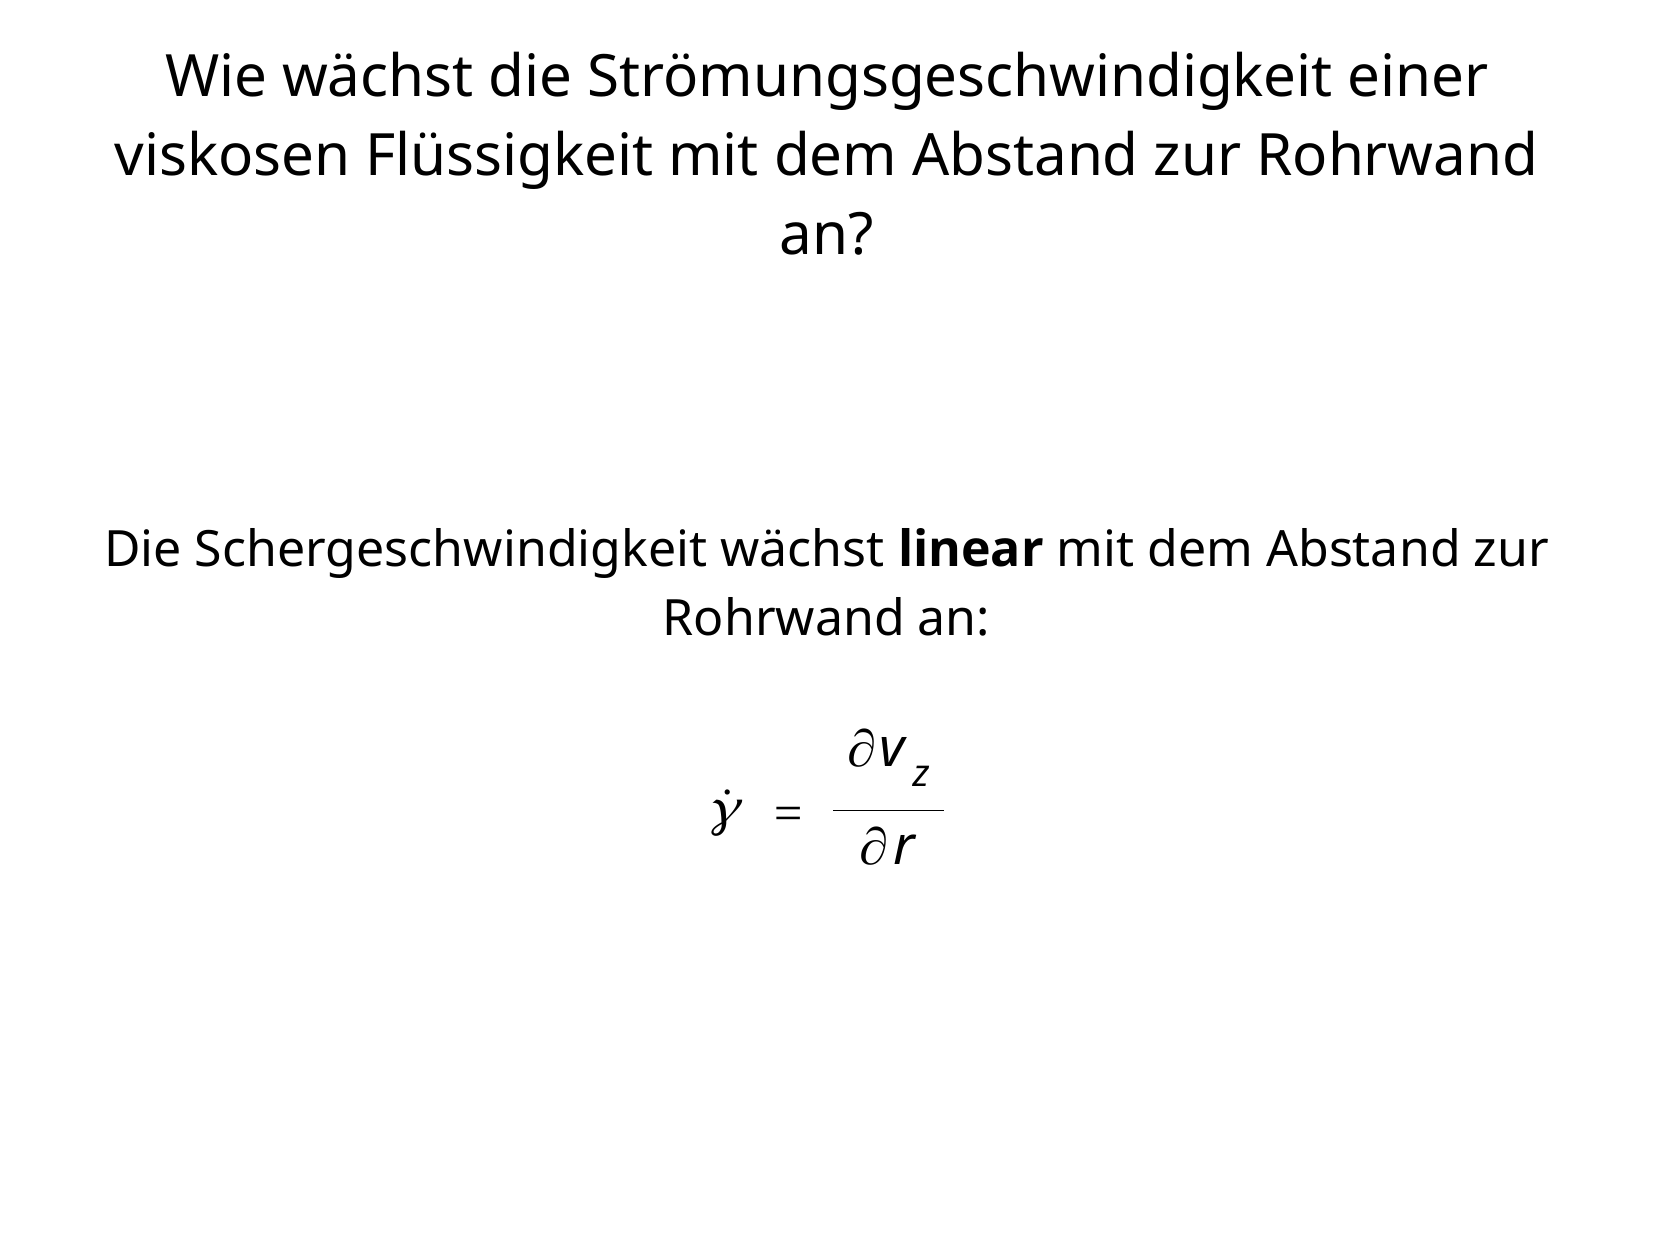

# Wie wächst die Strömungsgeschwindigkeit einer viskosen Flüssigkeit mit dem Abstand zur Rohrwand an?
Die Schergeschwindigkeit wächst linear mit dem Abstand zur Rohrwand an: